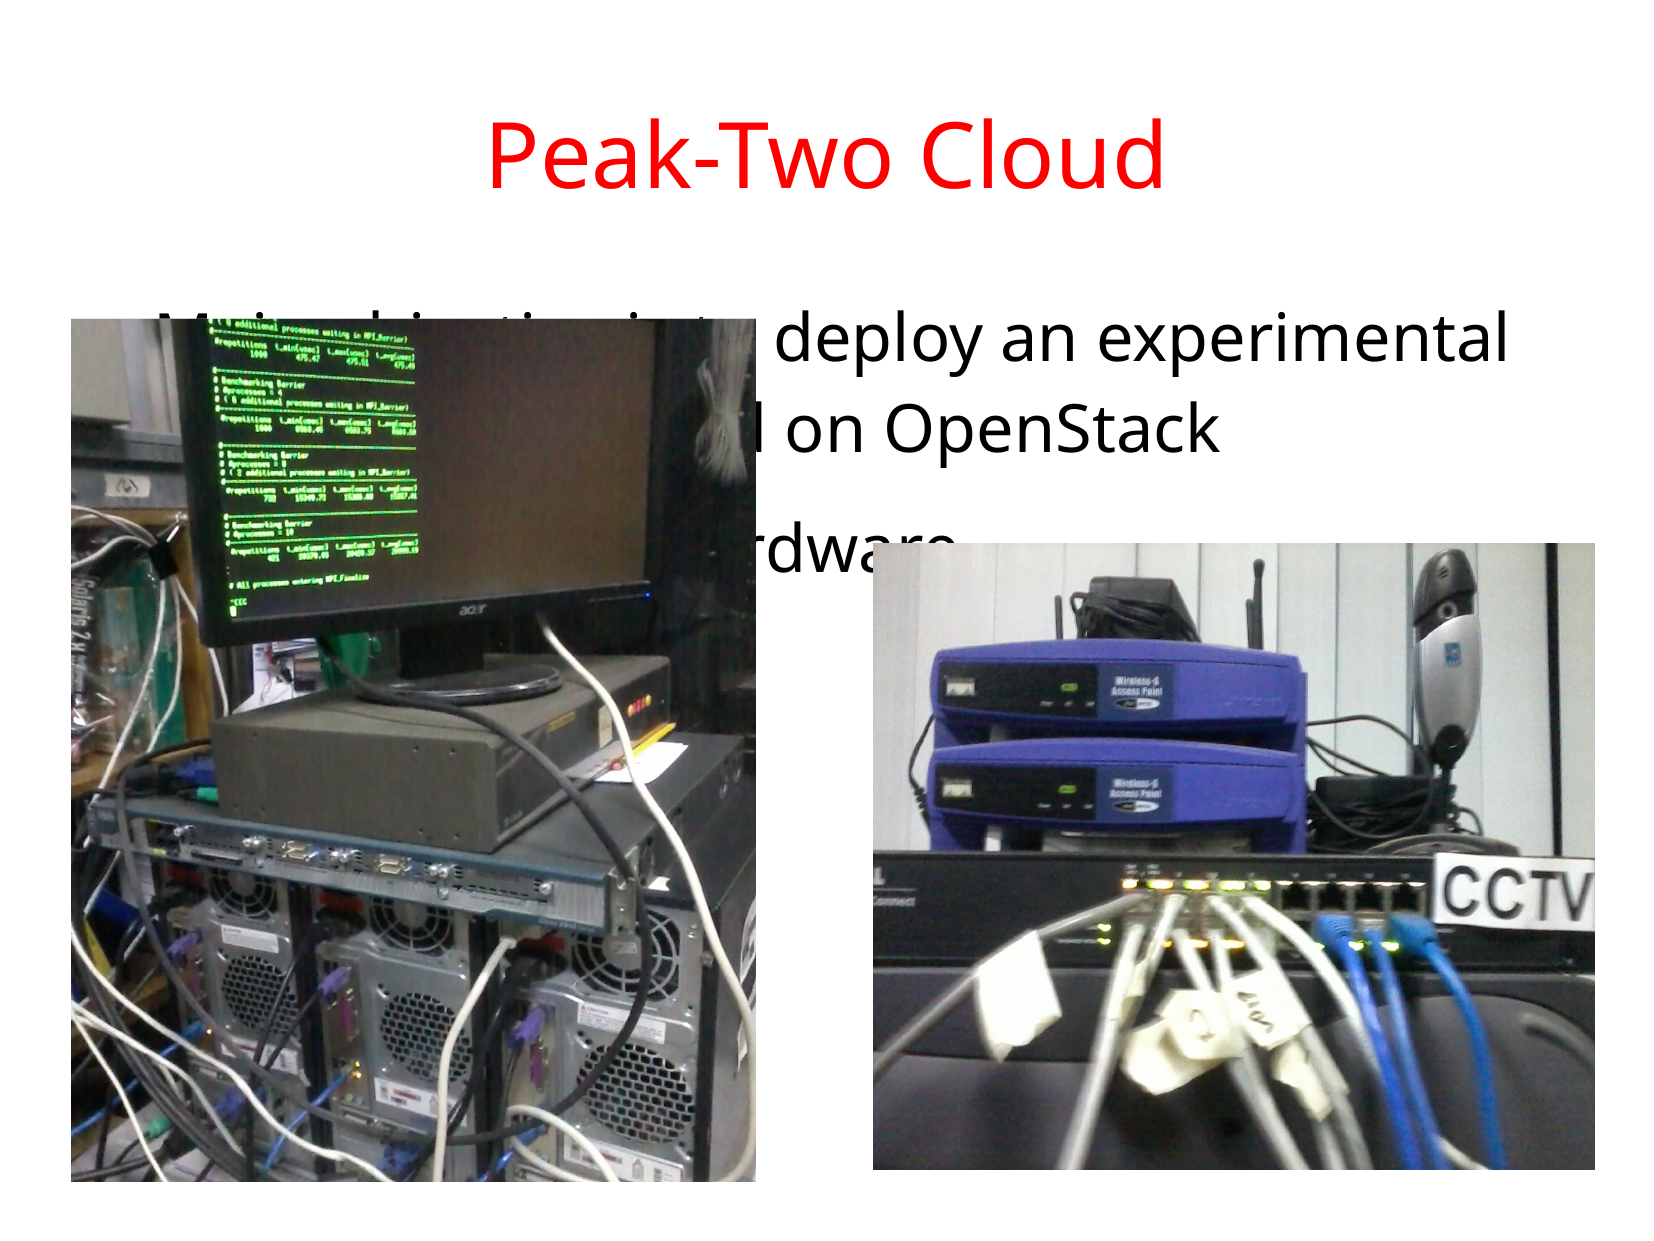

# Peak-Two Cloud
Main objective is to deploy an experimental private cloud based on OpenStack
Use commodity hardware